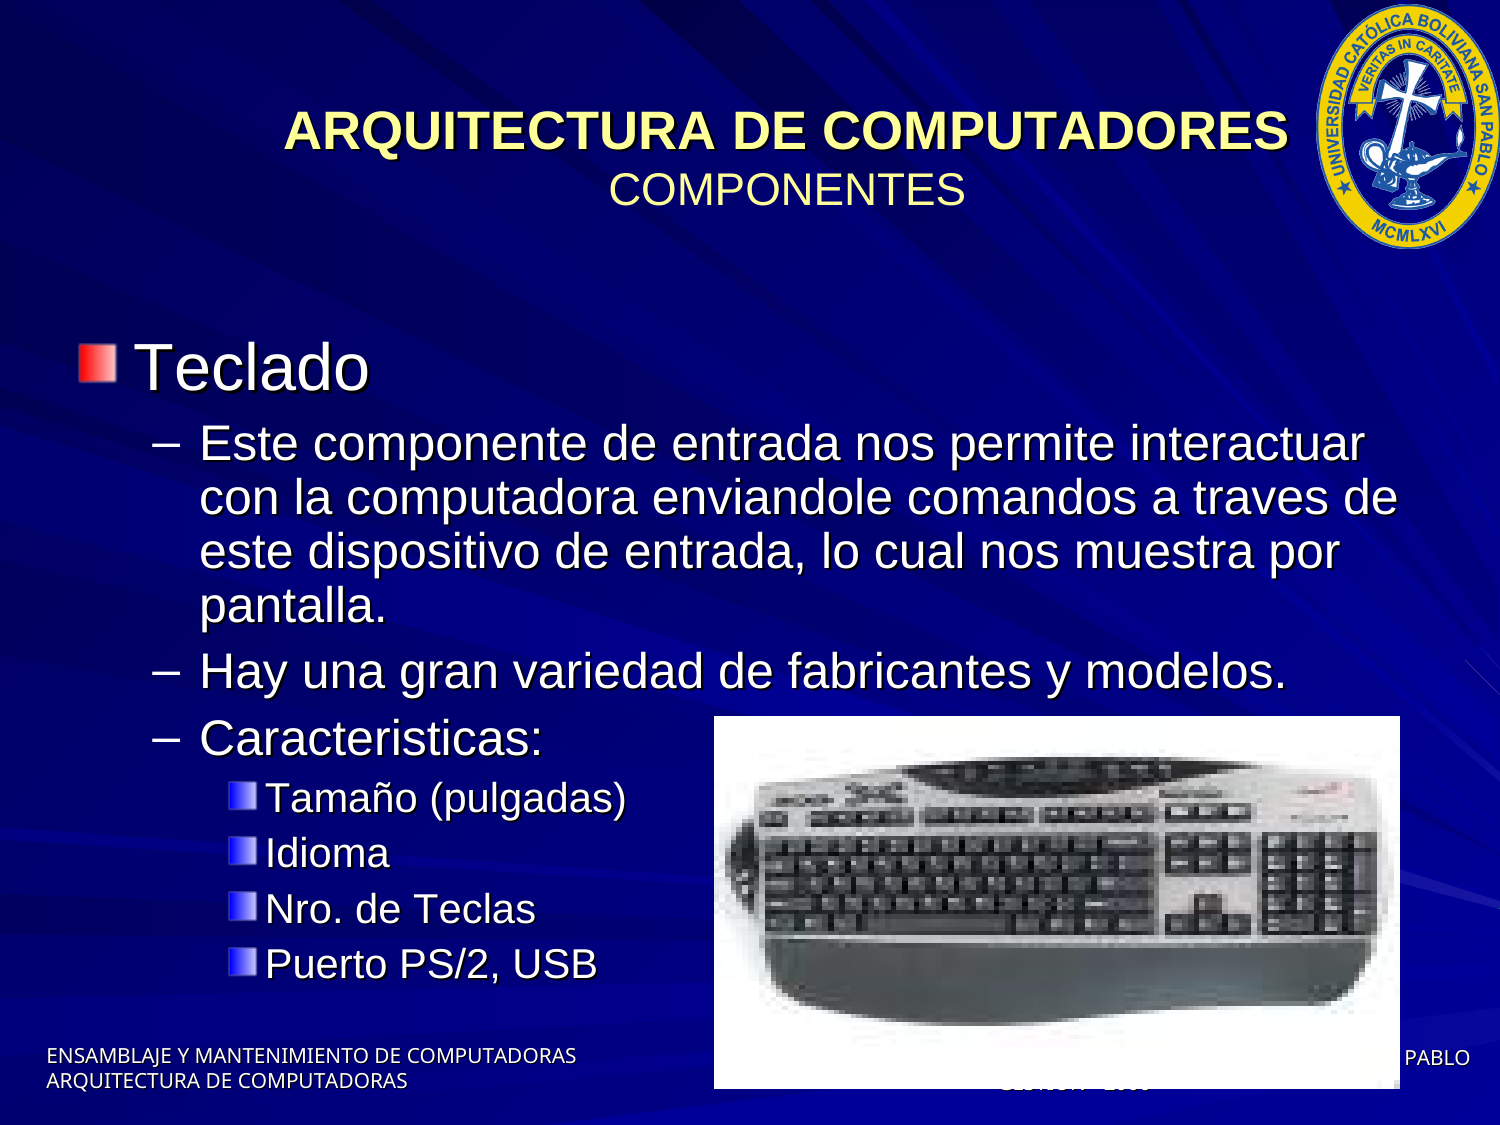

ARQUITECTURA DE COMPUTADORES
COMPONENTES
# Teclado
Este componente de entrada nos permite interactuar con la computadora enviandole comandos a traves de este dispositivo de entrada, lo cual nos muestra por pantalla.
Hay una gran variedad de fabricantes y modelos.
Caracteristicas:
Tamaño (pulgadas)
Idioma
Nro. de Teclas
Puerto PS/2, USB